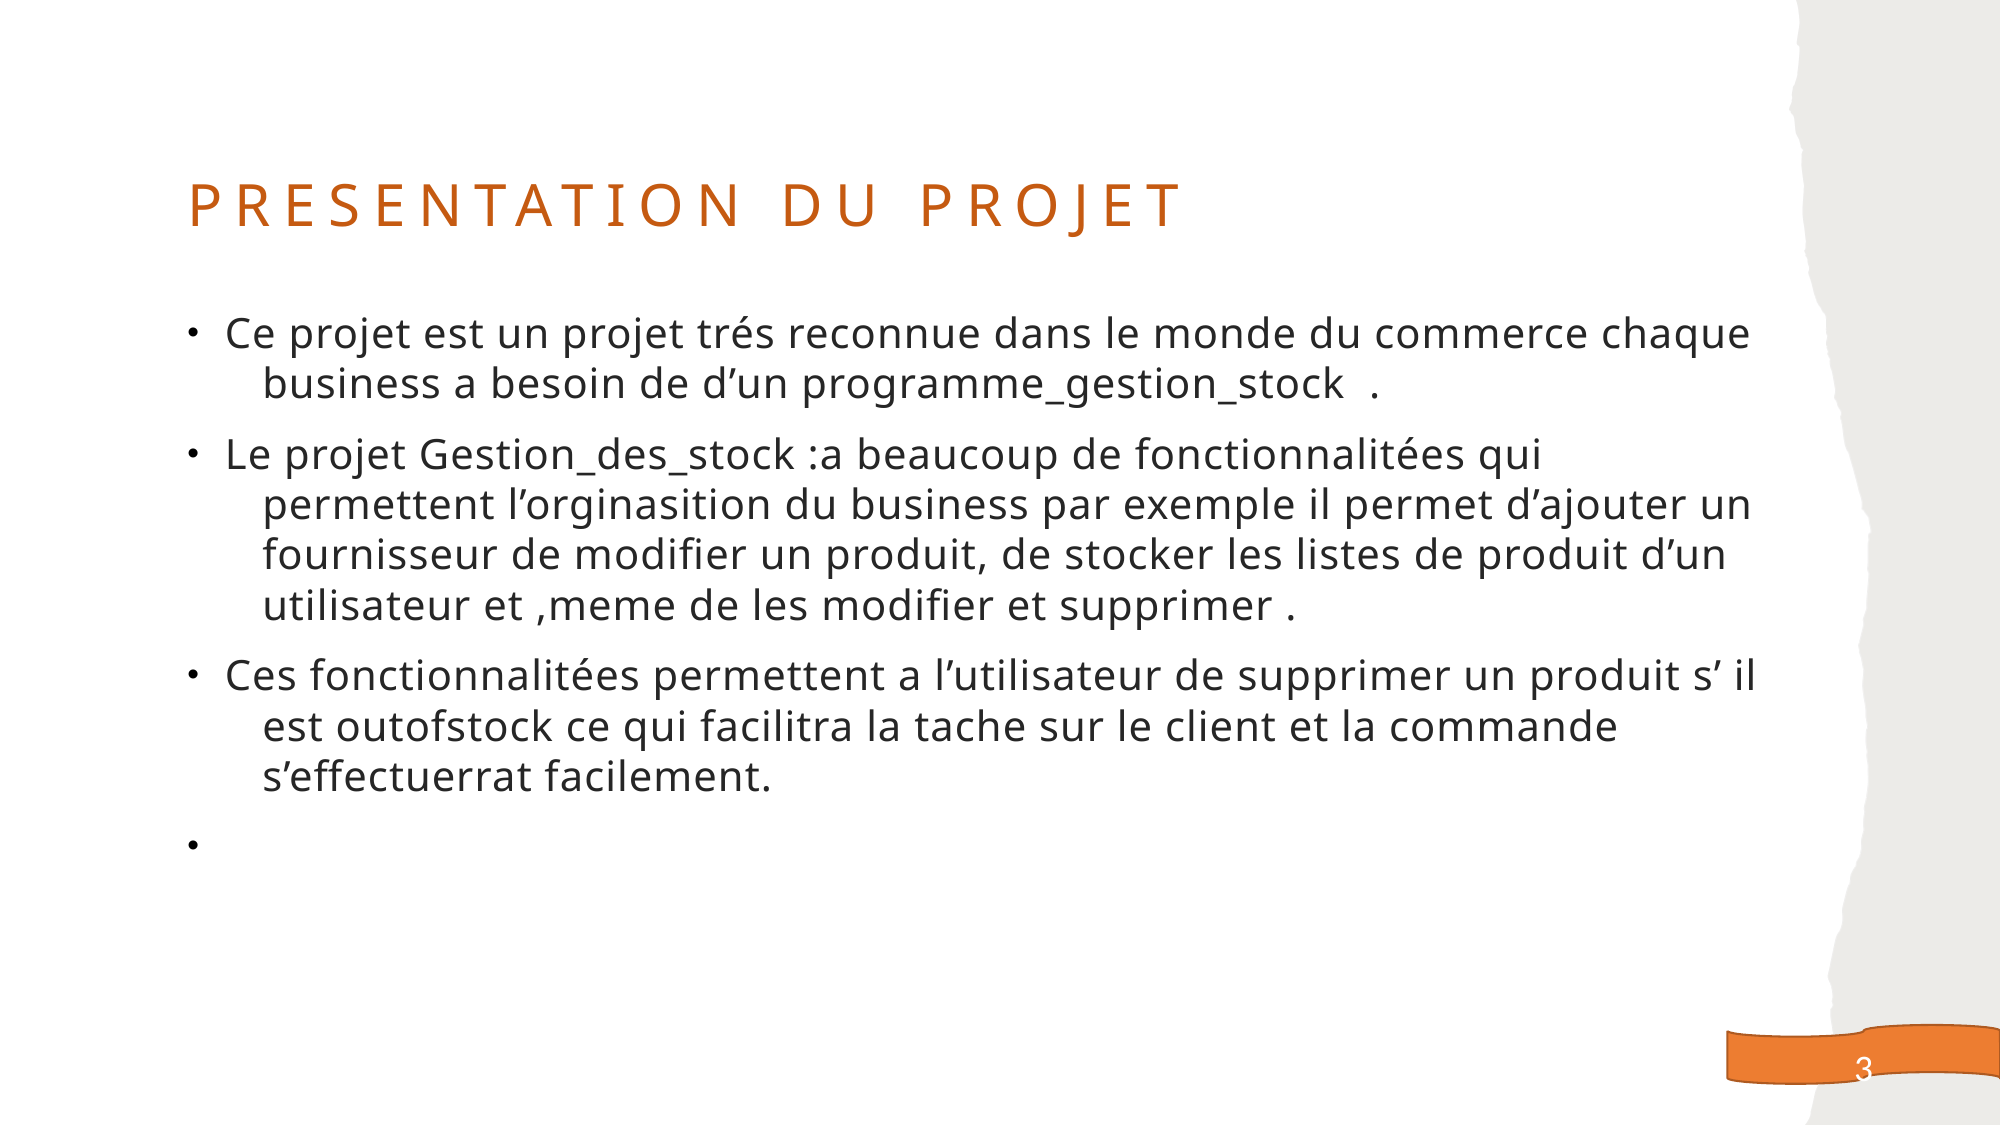

# Presentation du projet
Ce projet est un projet trés reconnue dans le monde du commerce chaque business a besoin de d’un programme_gestion_stock .
Le projet Gestion_des_stock :a beaucoup de fonctionnalitées qui permettent l’orginasition du business par exemple il permet d’ajouter un fournisseur de modifier un produit, de stocker les listes de produit d’un utilisateur et ,meme de les modifier et supprimer .
Ces fonctionnalitées permettent a l’utilisateur de supprimer un produit s’ il est outofstock ce qui facilitra la tache sur le client et la commande s’effectuerrat facilement.
3